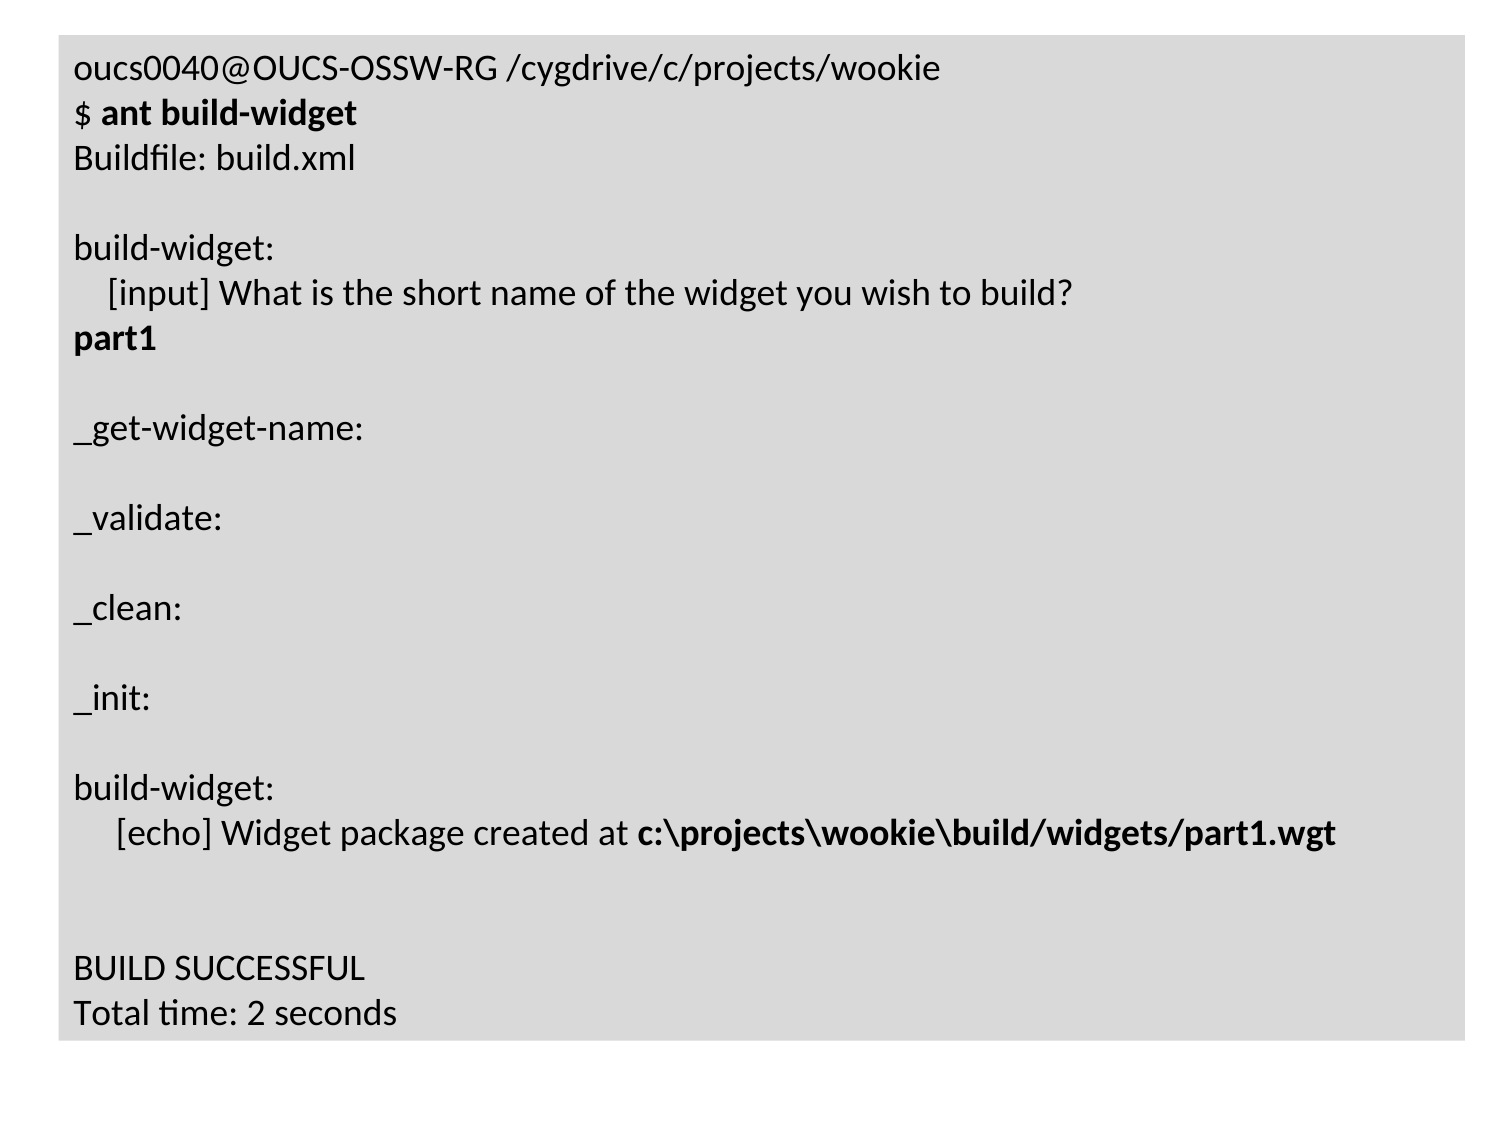

oucs0040@OUCS-OSSW-RG /cygdrive/c/projects/wookie
$ ant build-widget
Buildfile: build.xml
build-widget:
 [input] What is the short name of the widget you wish to build?
part1
_get-widget-name:
_validate:
_clean:
_init:
build-widget:
 [echo] Widget package created at c:\projects\wookie\build/widgets/part1.wgt
BUILD SUCCESSFUL
Total time: 2 seconds